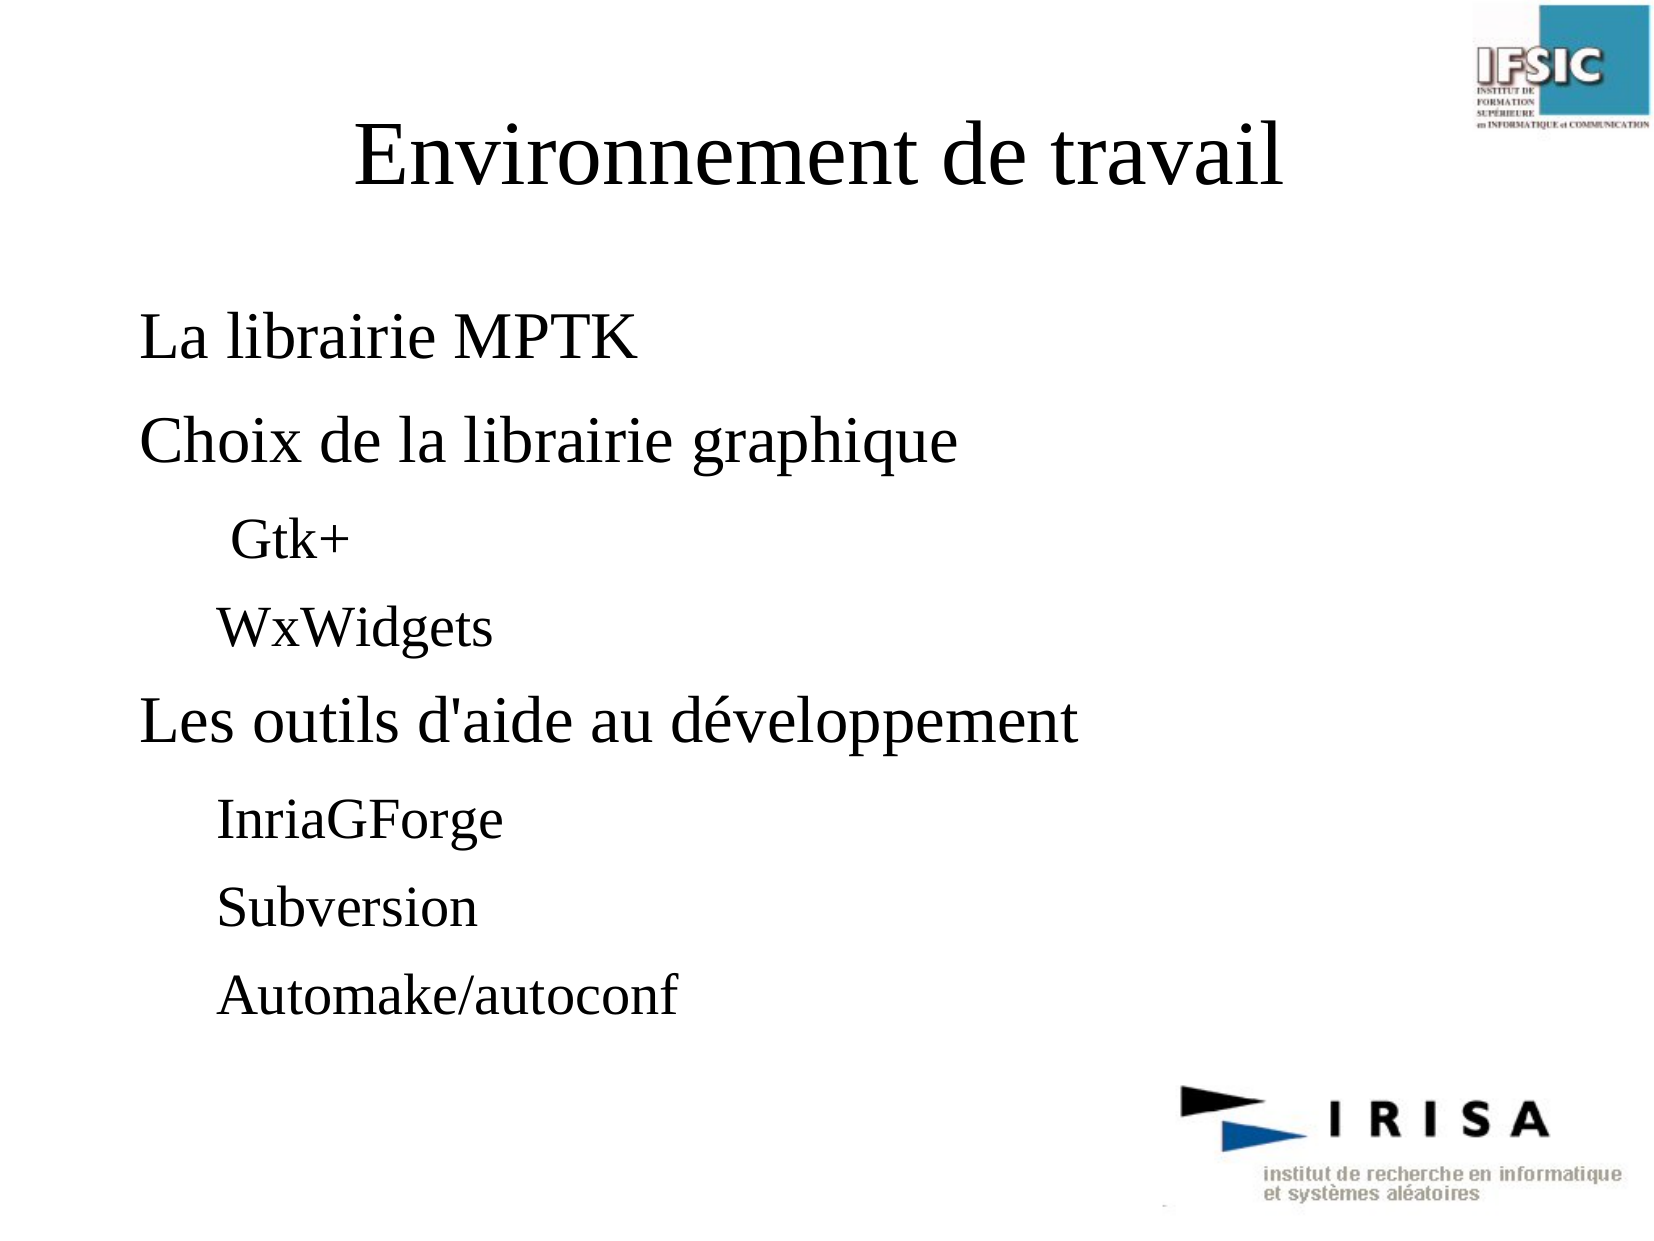

# Environnement de travail
La librairie MPTK
Choix de la librairie graphique
 Gtk+
WxWidgets
Les outils d'aide au développement
InriaGForge
Subversion
Automake/autoconf